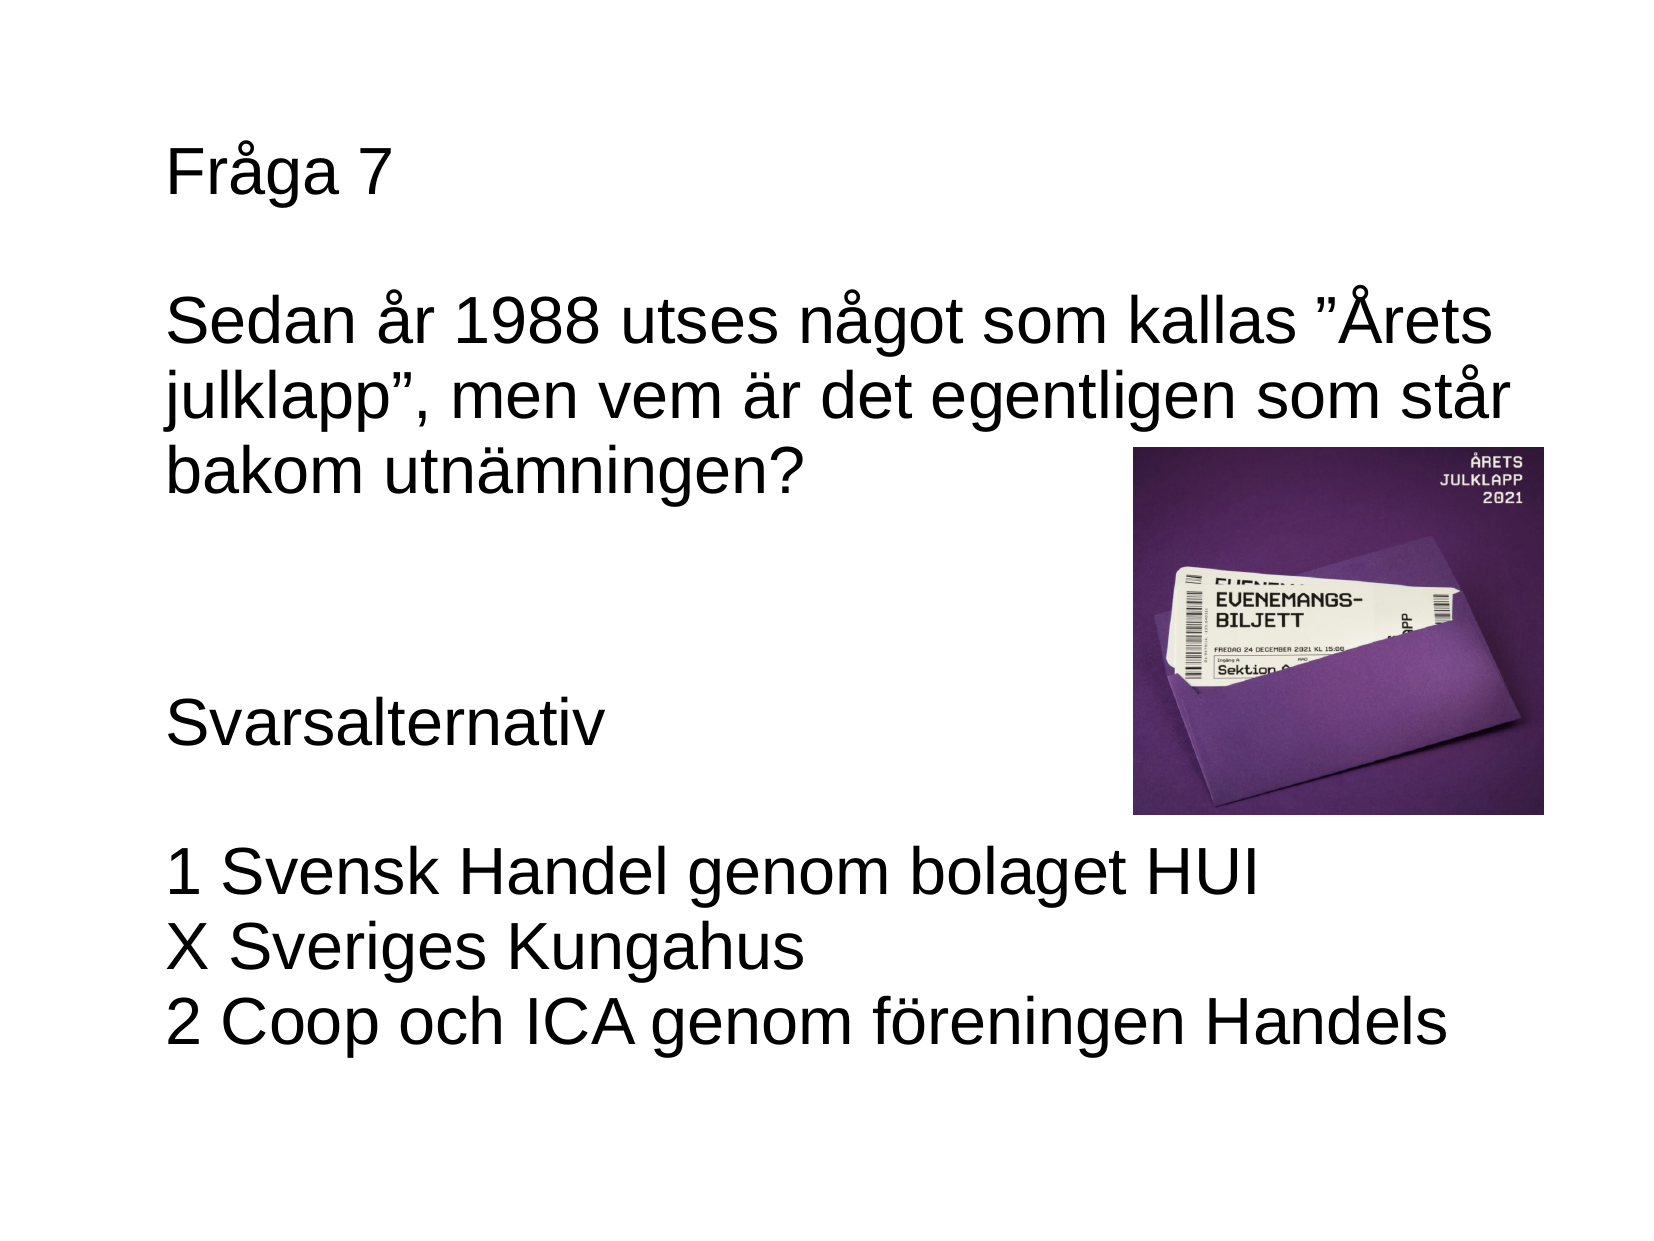

# Fråga 7
Sedan år 1988 utses något som kallas ”Årets julklapp”, men vem är det egentligen som står bakom utnämningen?
Svarsalternativ
1 Svensk Handel genom bolaget HUI
X Sveriges Kungahus
2 Coop och ICA genom föreningen Handels